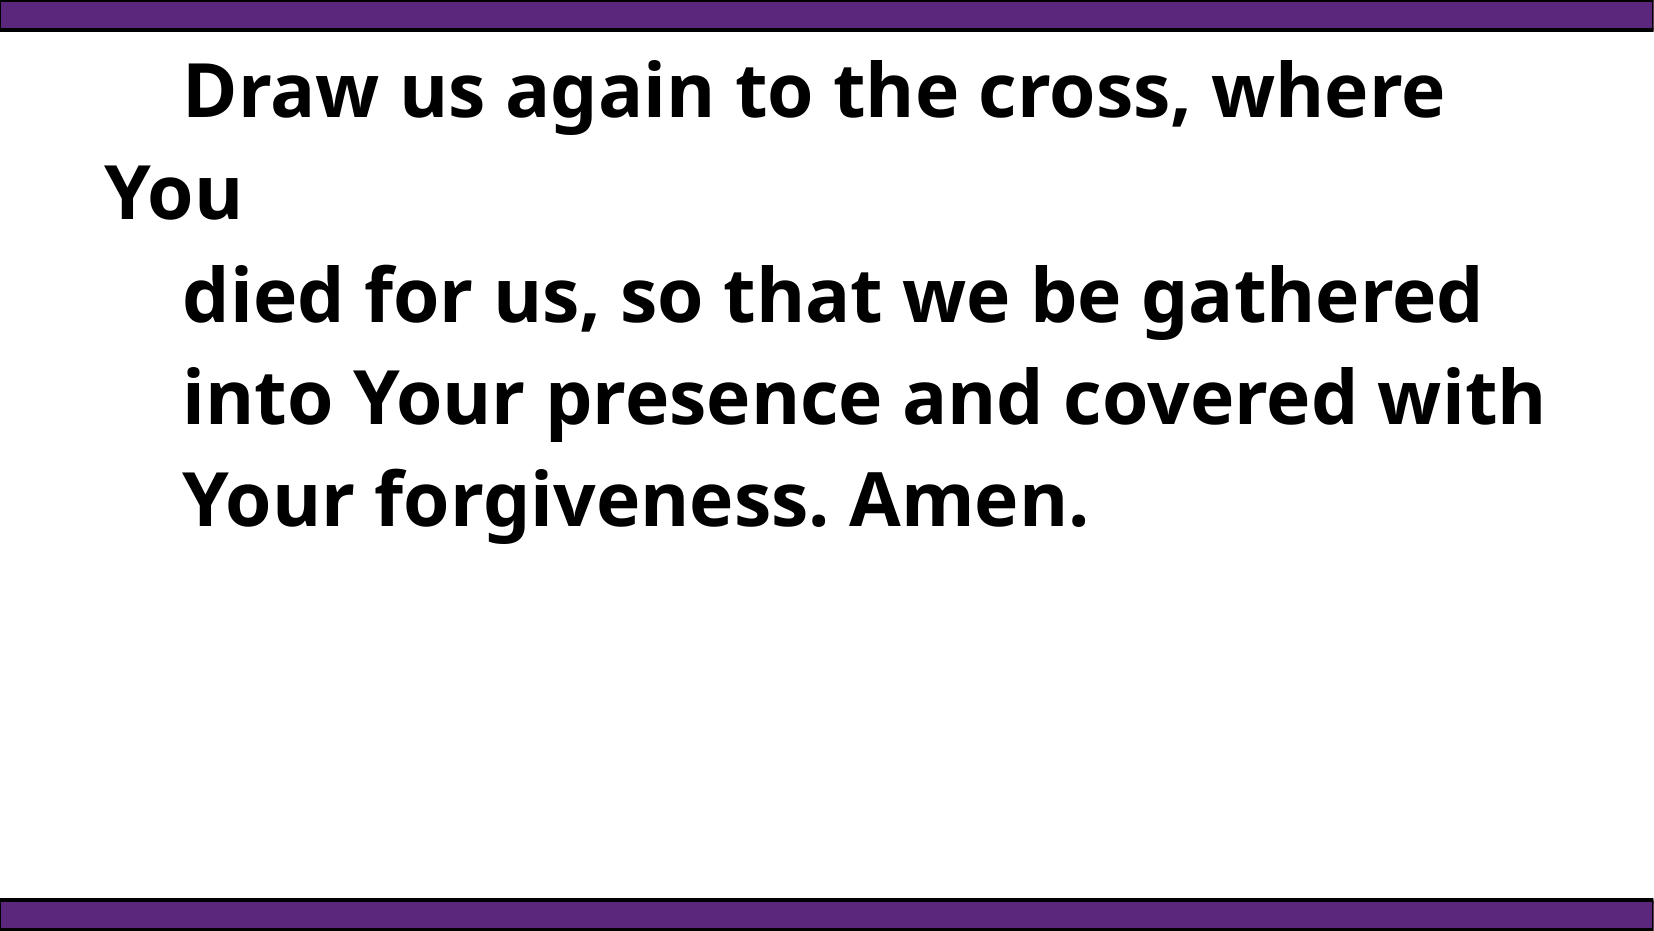

Draw us again to the cross, where You
 died for us, so that we be gathered
 into Your presence and covered with
 Your forgiveness. Amen.